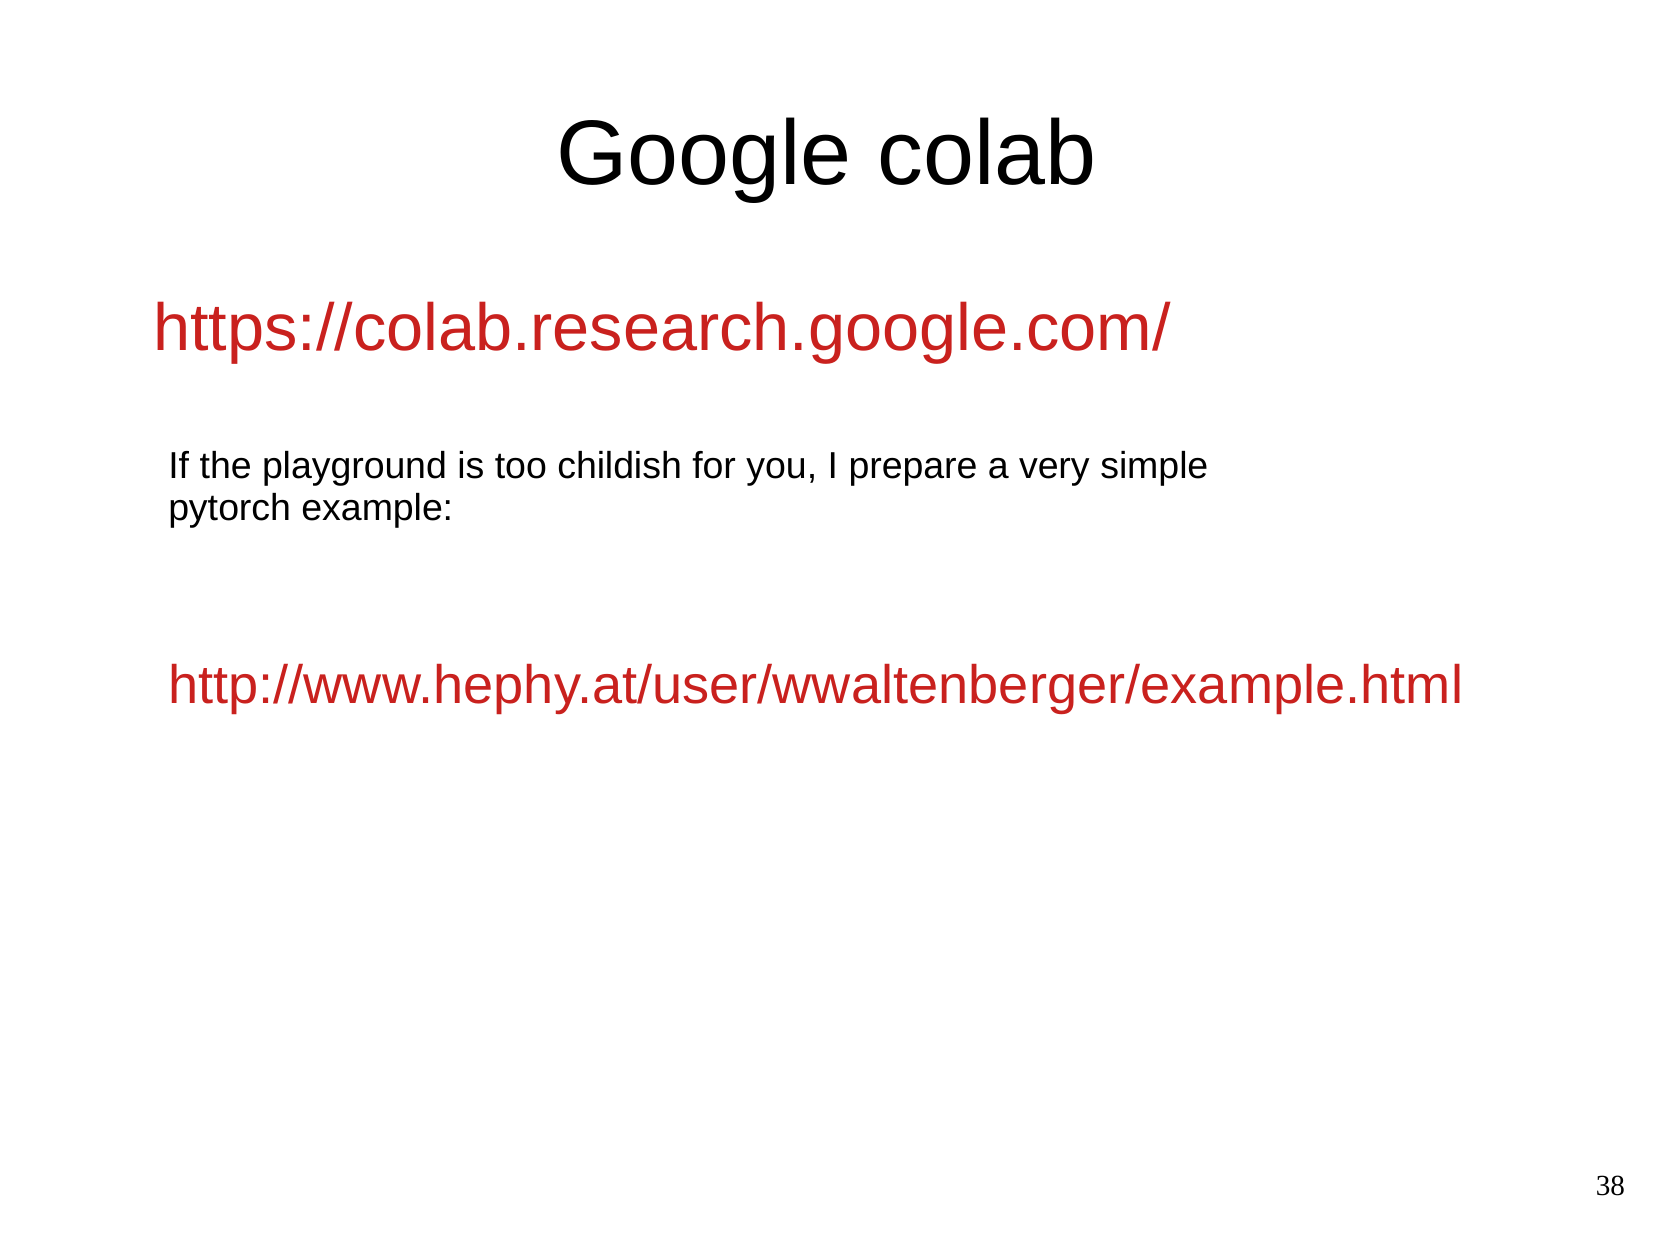

# Google colab
https://colab.research.google.com/
If the playground is too childish for you, I prepare a very simple
pytorch example:
http://www.hephy.at/user/wwaltenberger/example.html
38